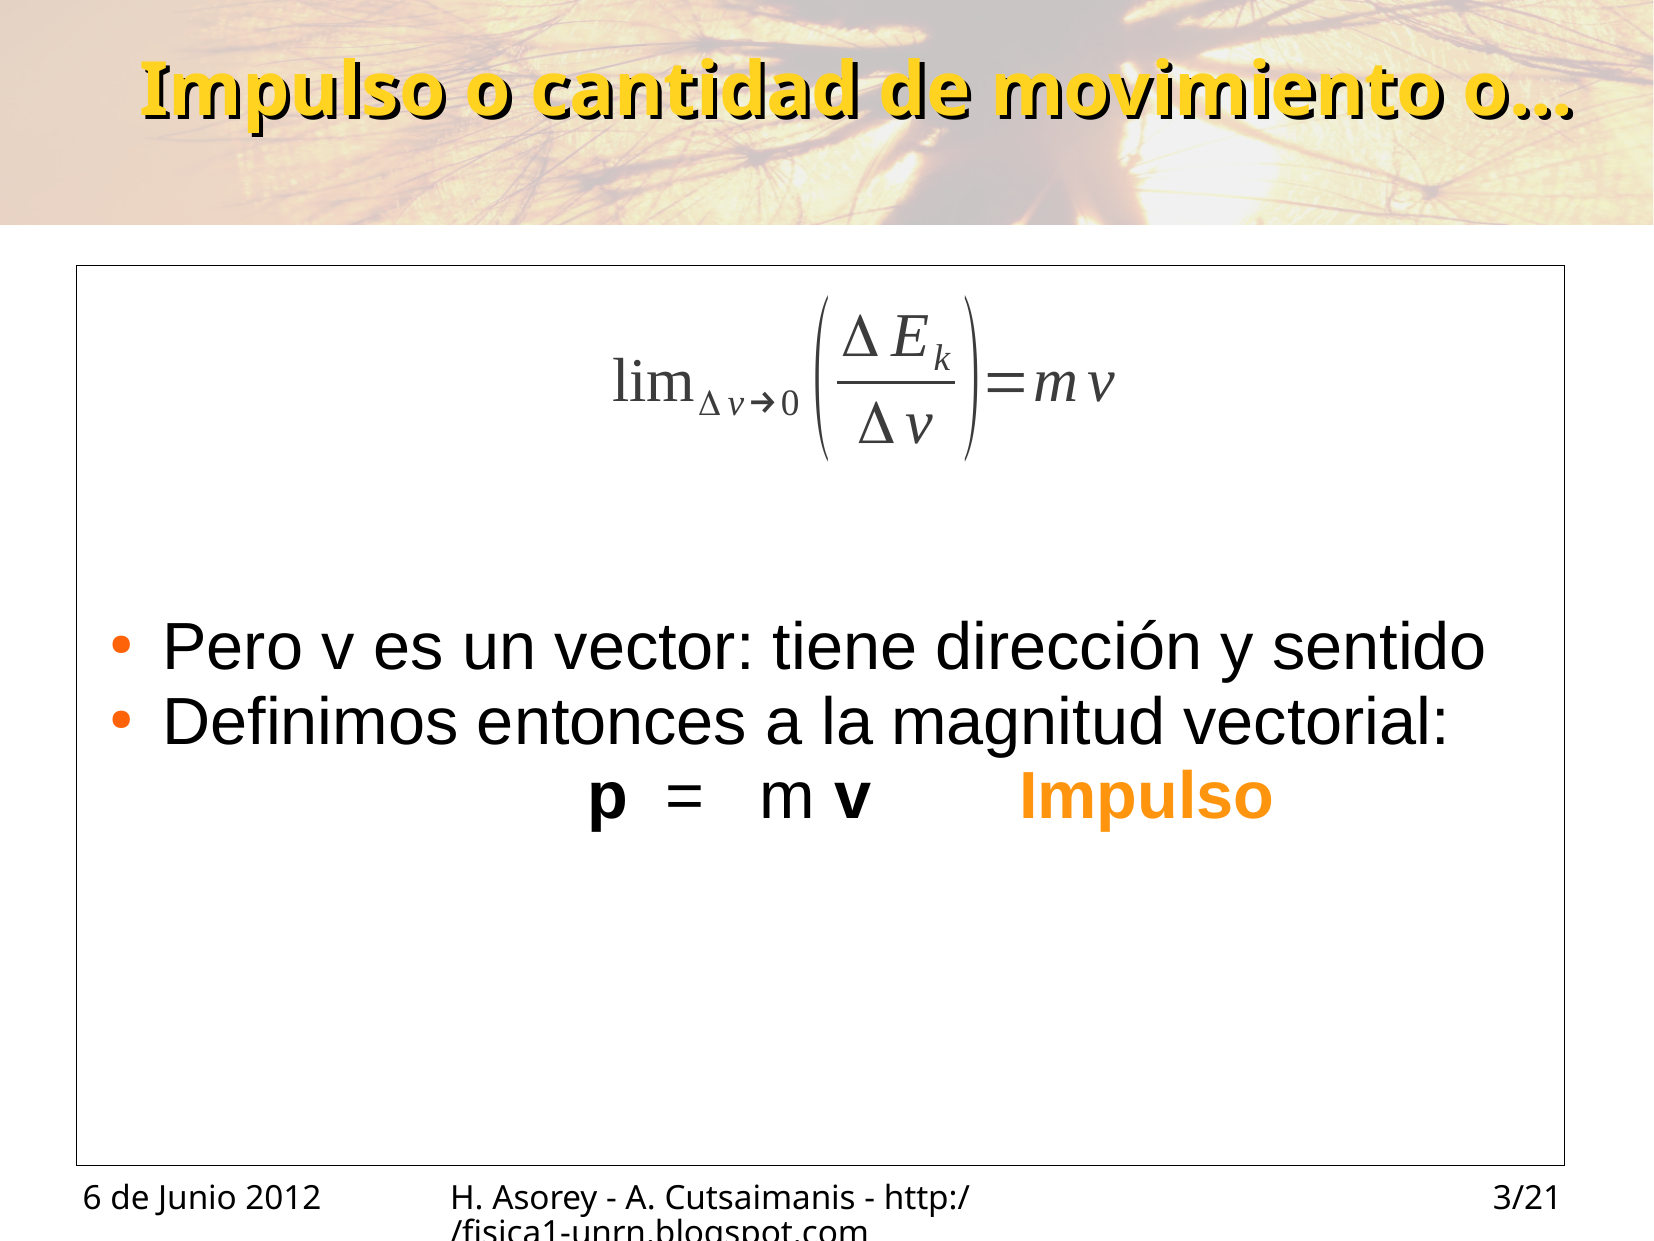

# Impulso o cantidad de movimiento o...
Pero v es un vector: tiene dirección y sentido
Definimos entonces a la magnitud vectorial:
 p = m v Impulso
6 de Junio 2012
H. Asorey - A. Cutsaimanis - http://fisica1-unrn.blogspot.com
3